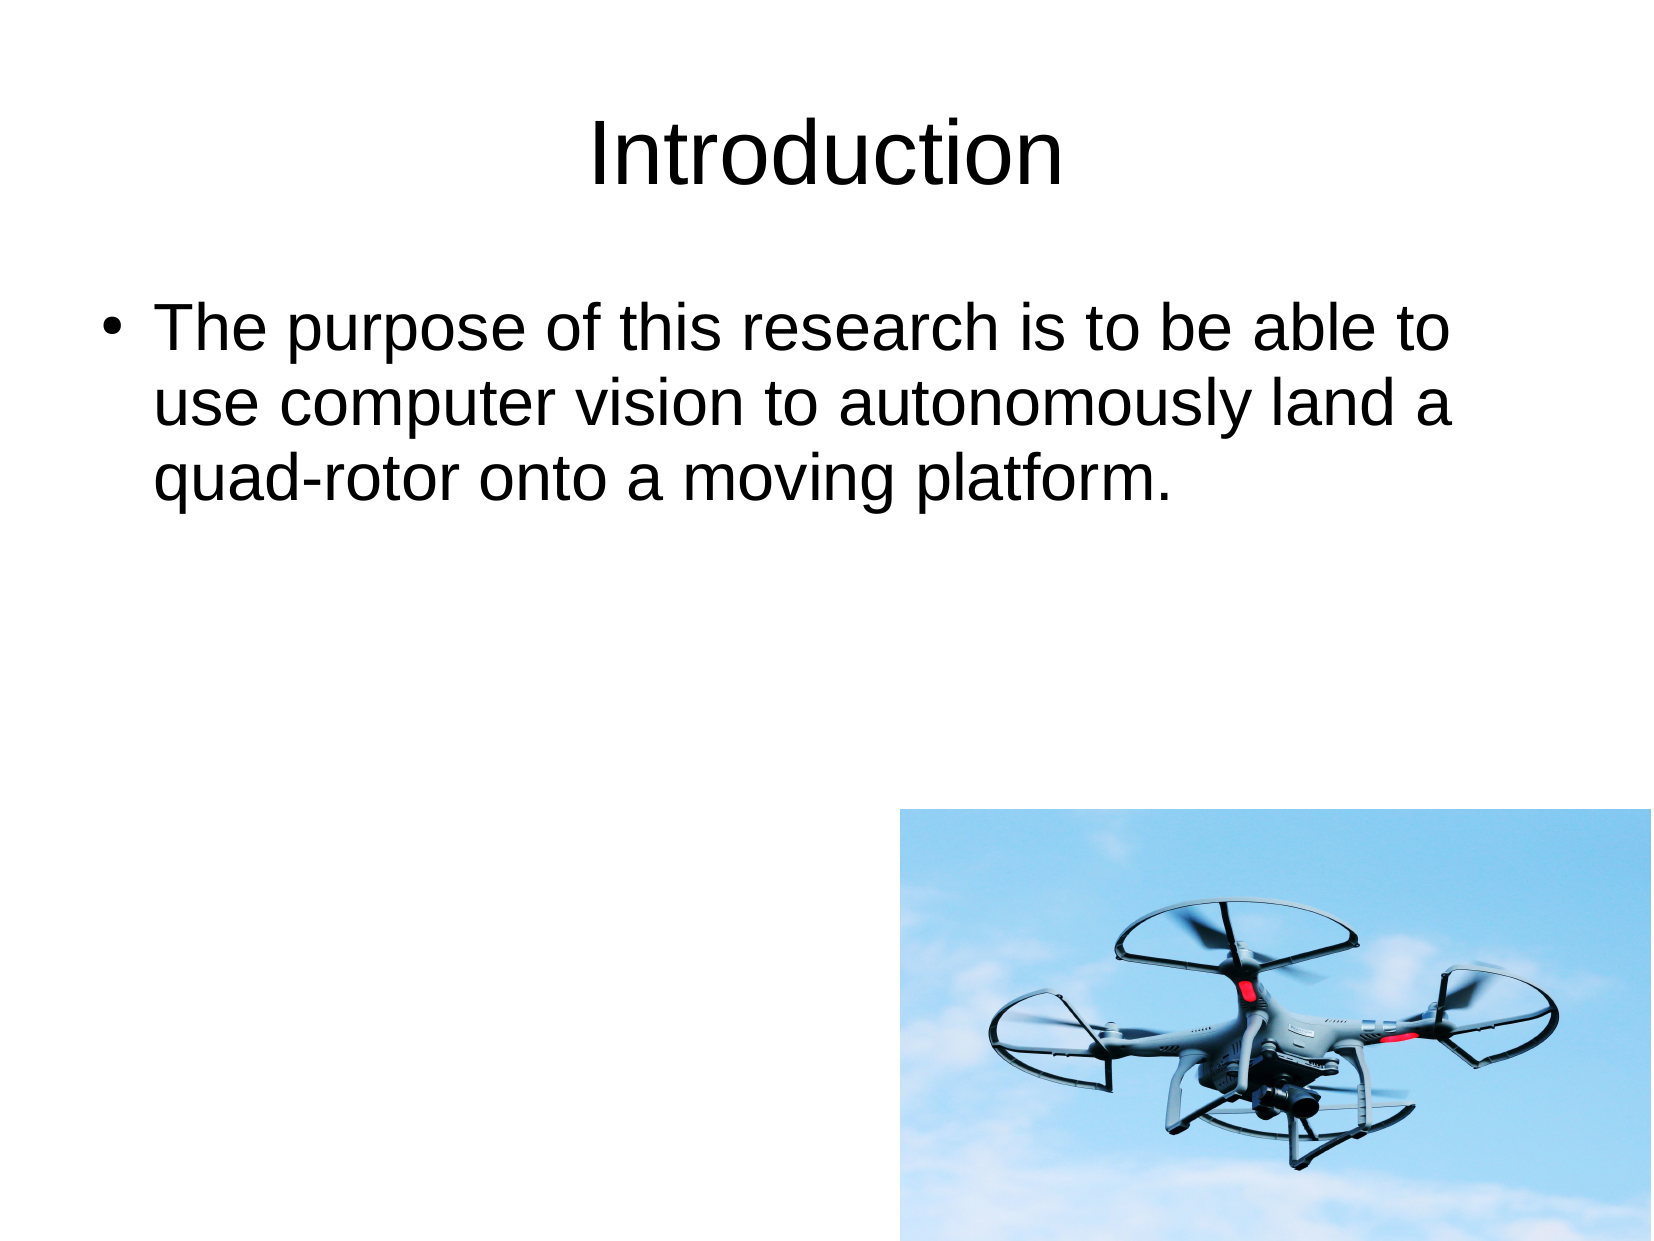

# Introduction
The purpose of this research is to be able to use computer vision to autonomously land a quad-rotor onto a moving platform.